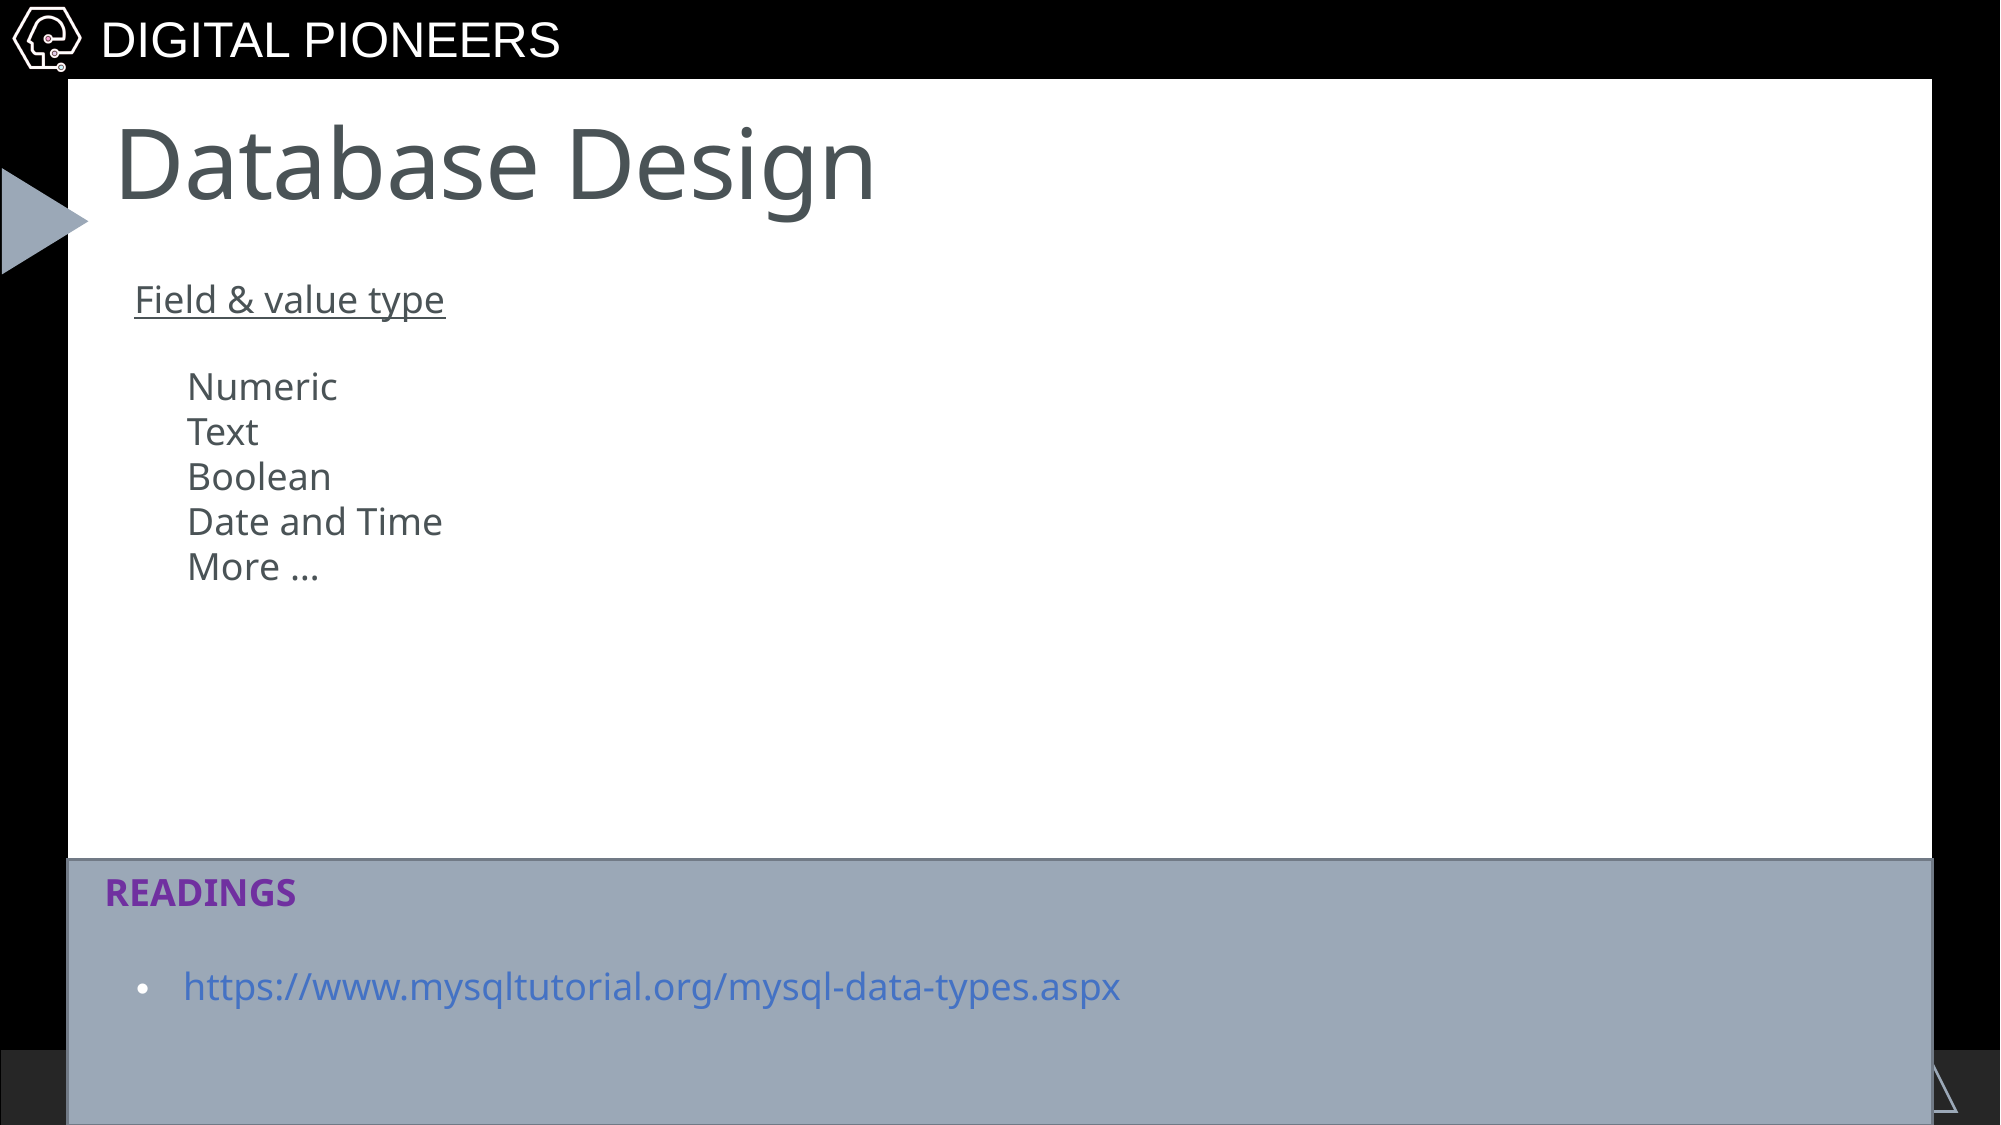

DIGITAL PIONEERS
# Database Design
Field & value type
Numeric
Text
Boolean
Date and Time
More …
READINGS
https://www.mysqltutorial.org/mysql-data-types.aspx